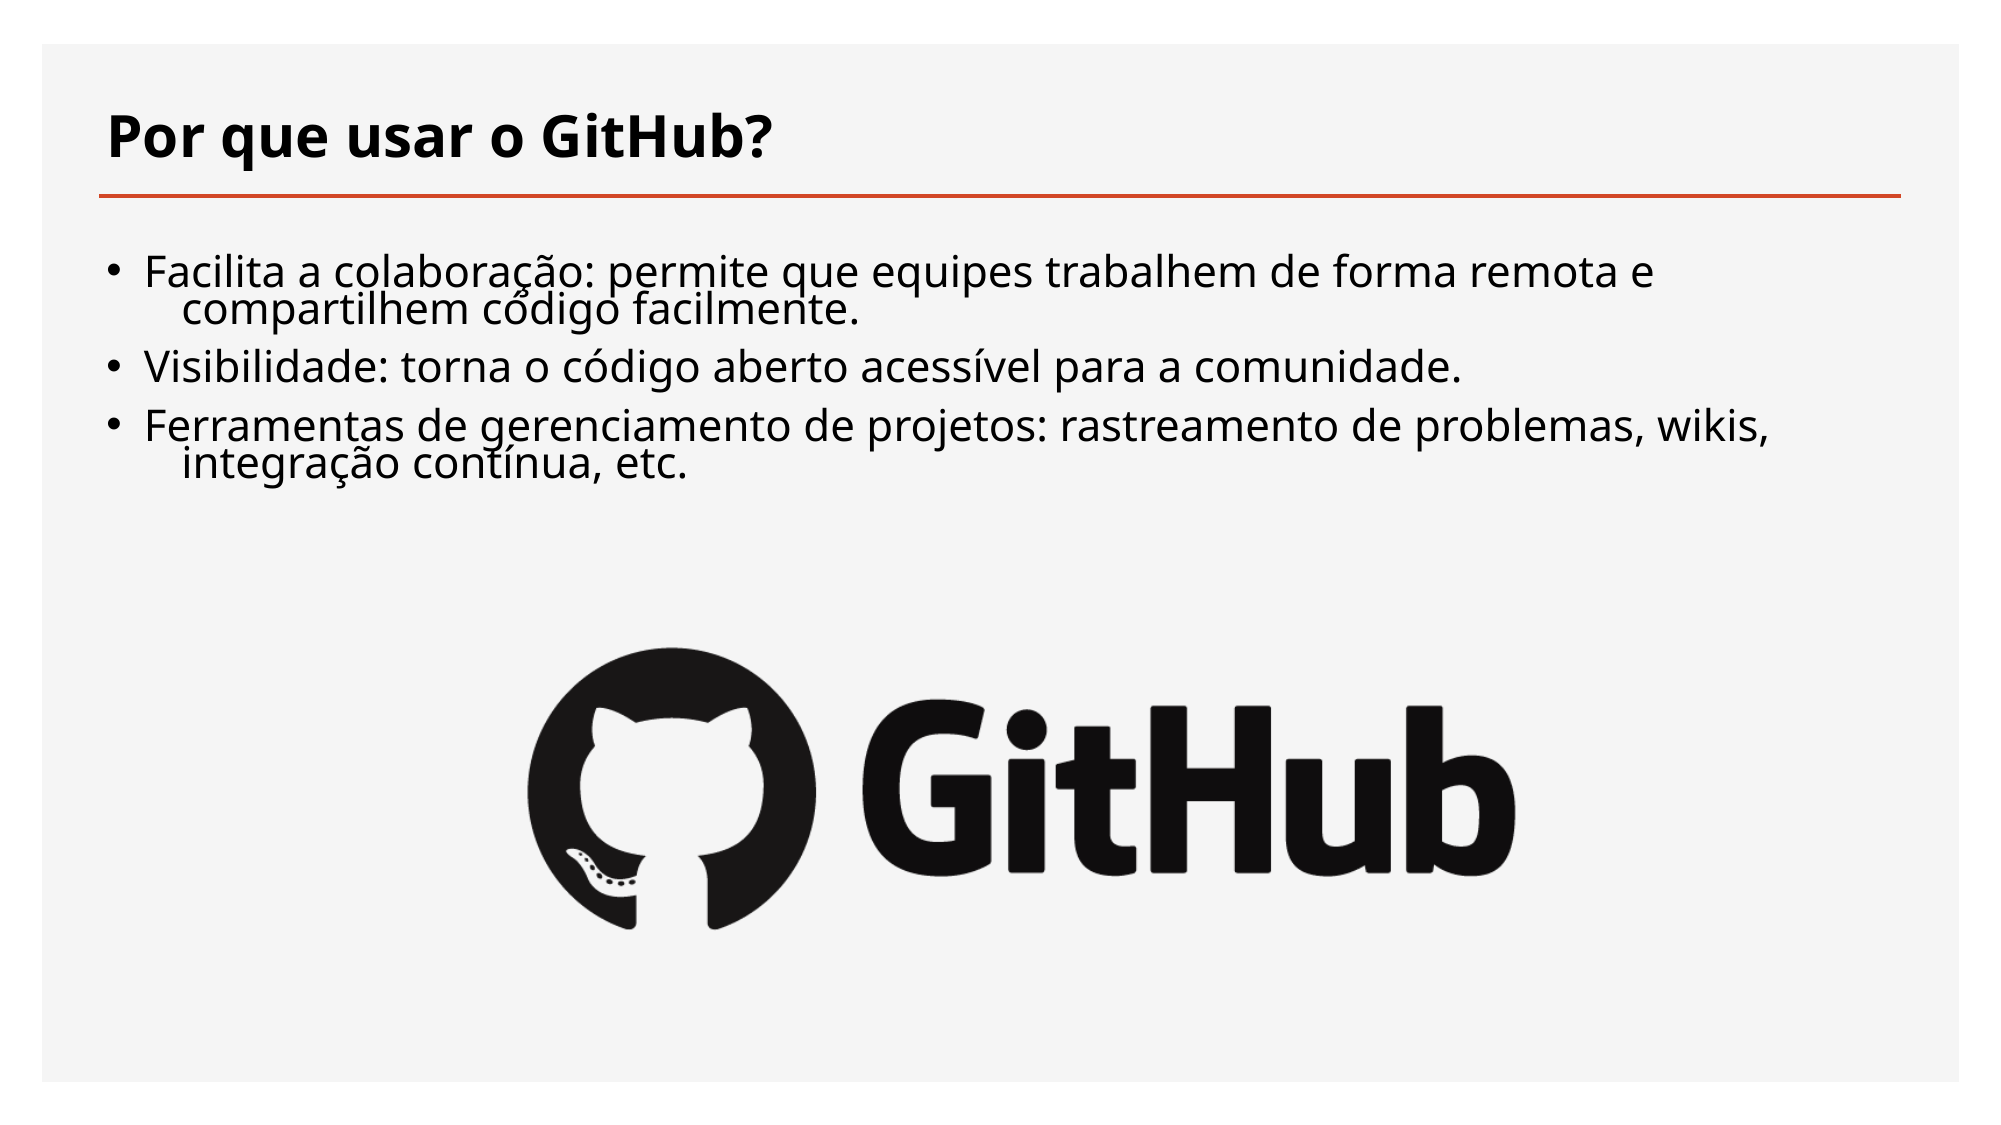

# Por que usar o GitHub?
Facilita a colaboração: permite que equipes trabalhem de forma remota e compartilhem código facilmente.
Visibilidade: torna o código aberto acessível para a comunidade.
Ferramentas de gerenciamento de projetos: rastreamento de problemas, wikis, integração contínua, etc.